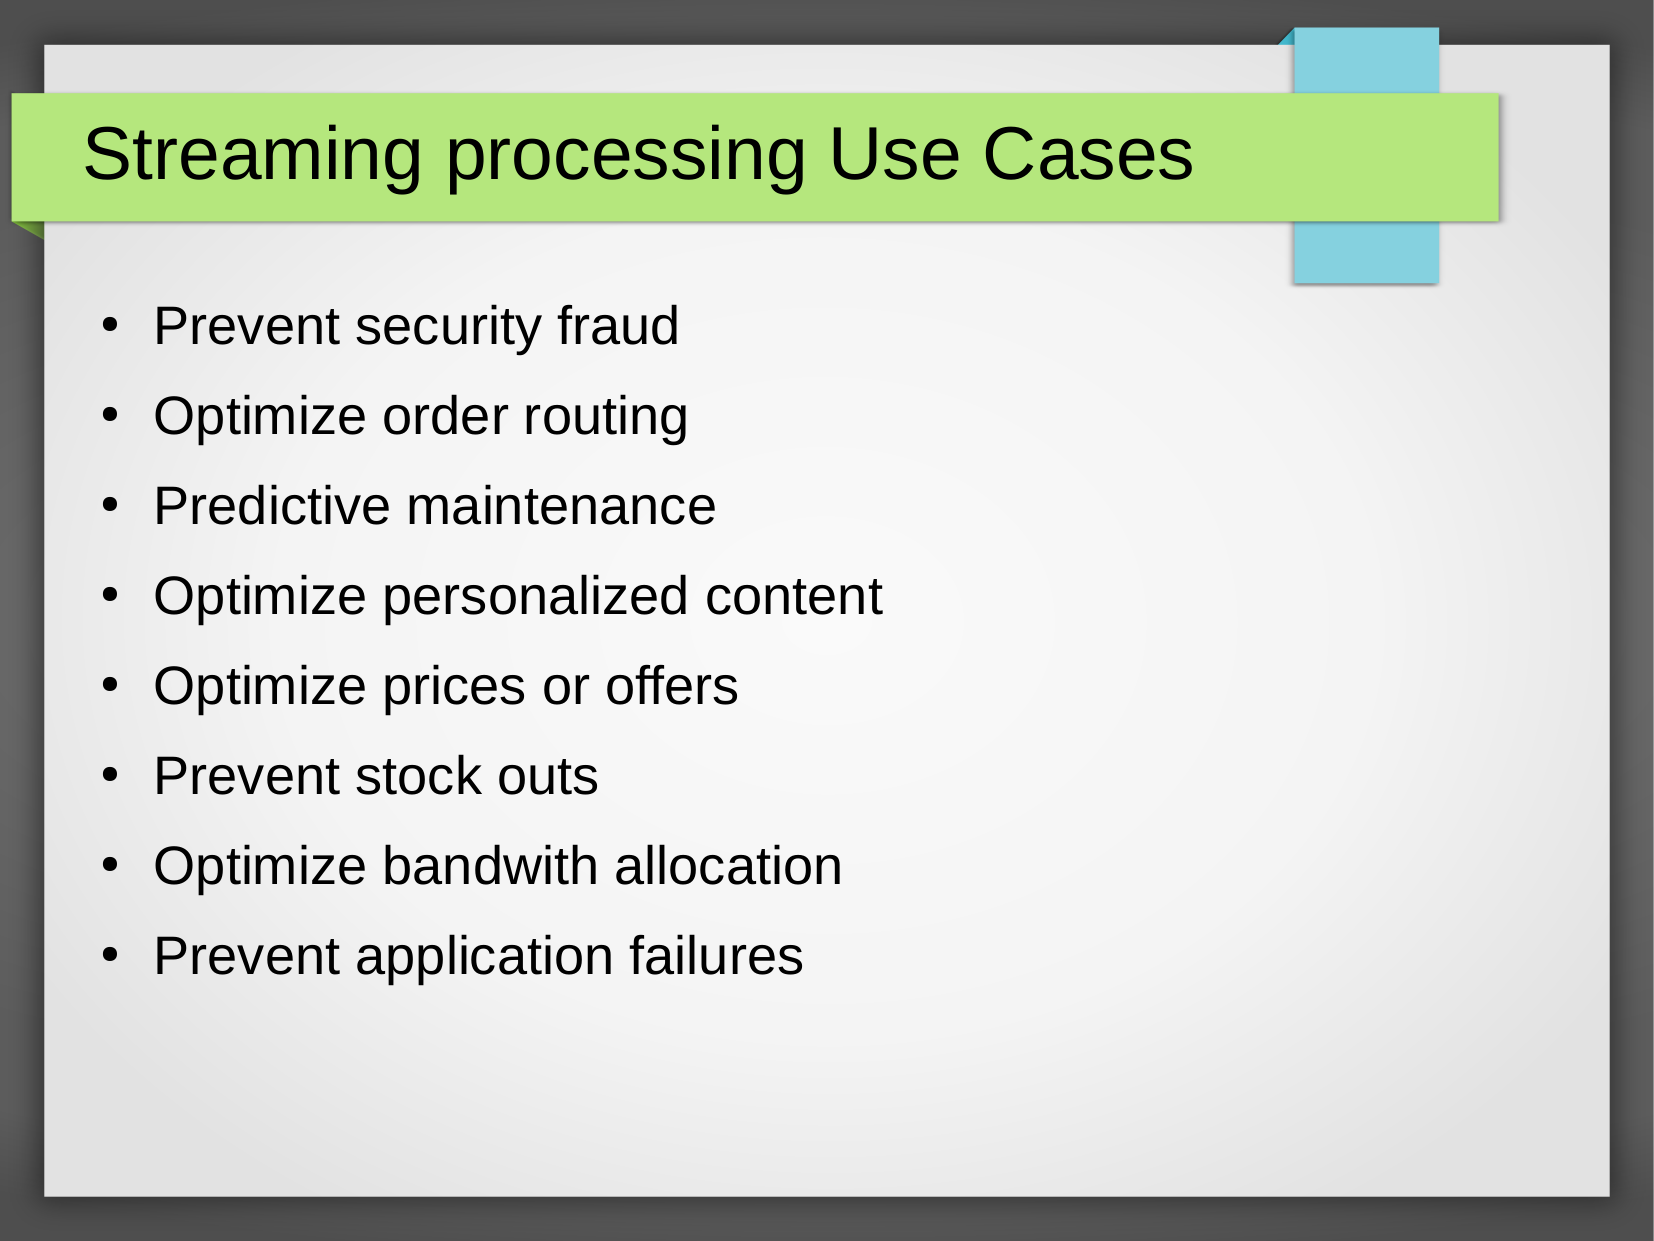

# Streaming processing Use Cases
Prevent security fraud
Optimize order routing
Predictive maintenance
Optimize personalized content
Optimize prices or offers
Prevent stock outs
Optimize bandwith allocation
Prevent application failures